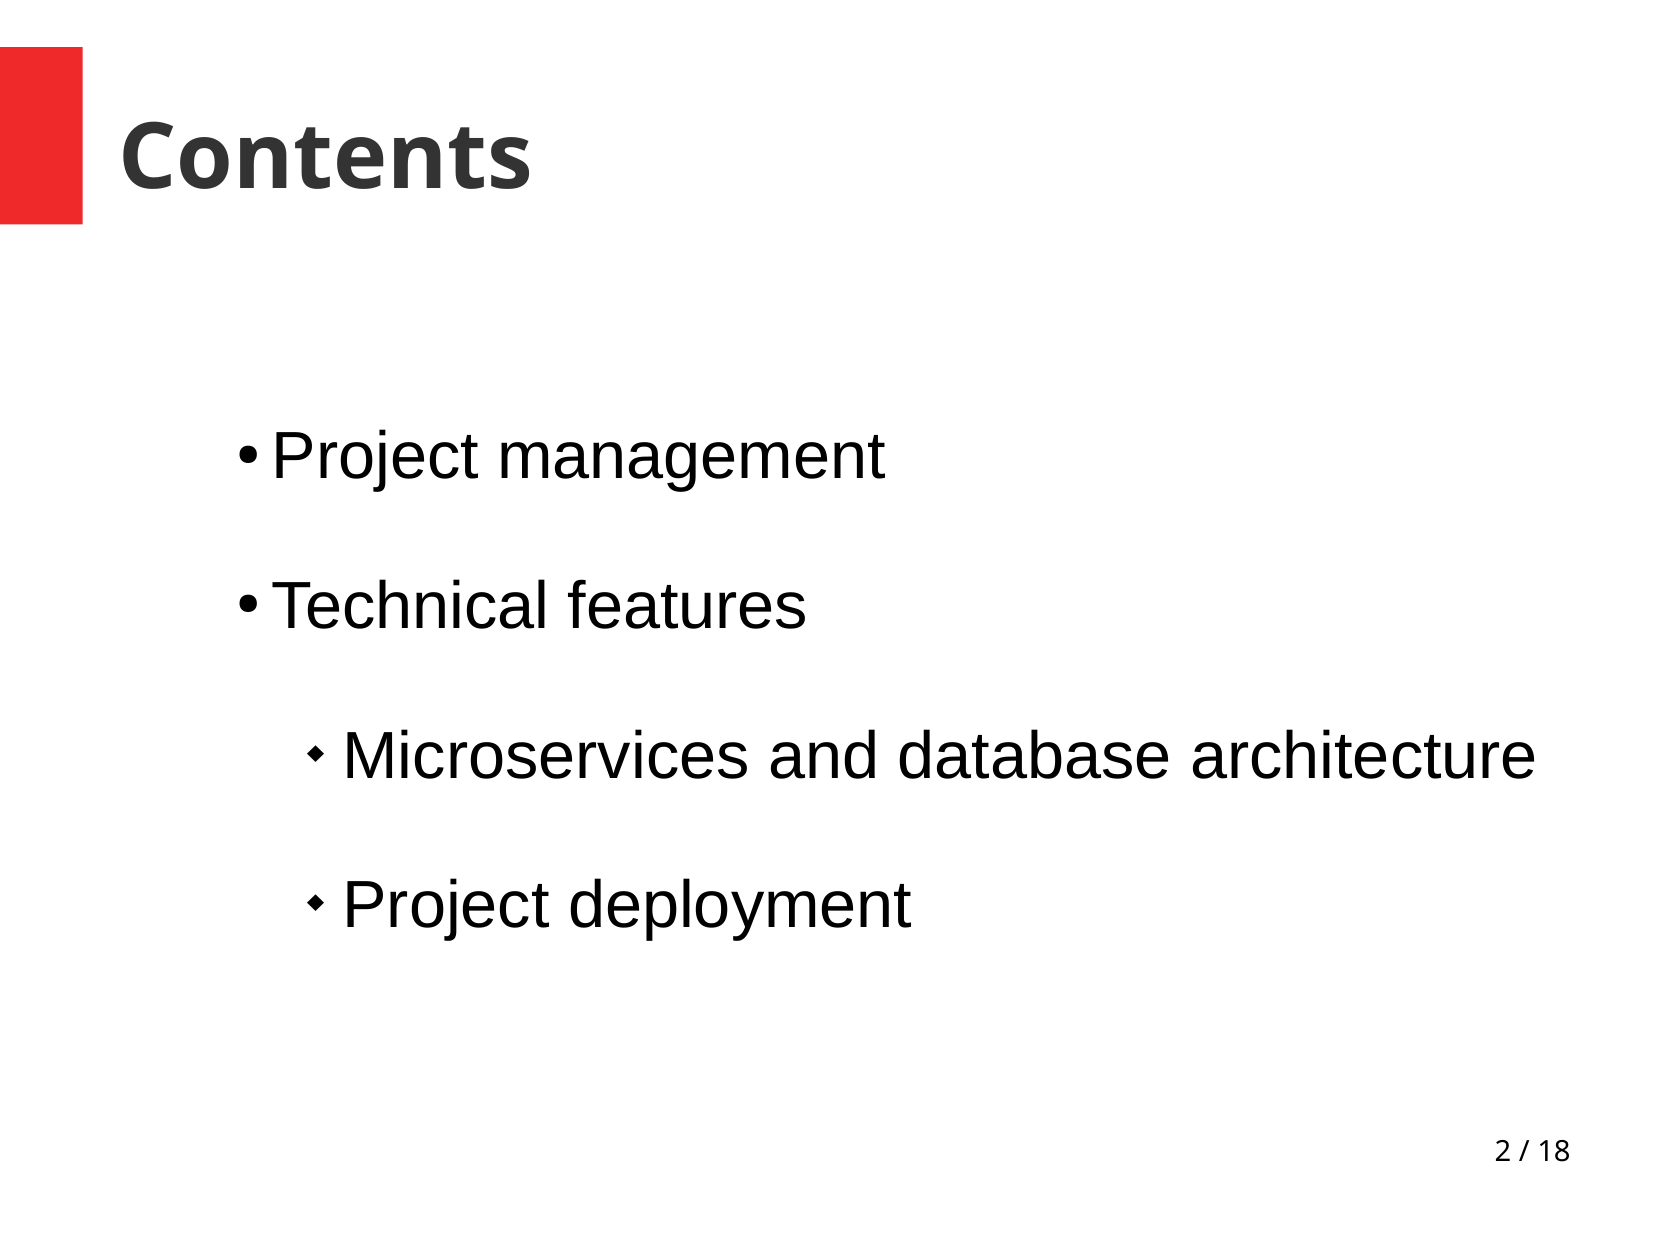

# Contents
Project management
Technical features
Microservices and database architecture
Project deployment
2